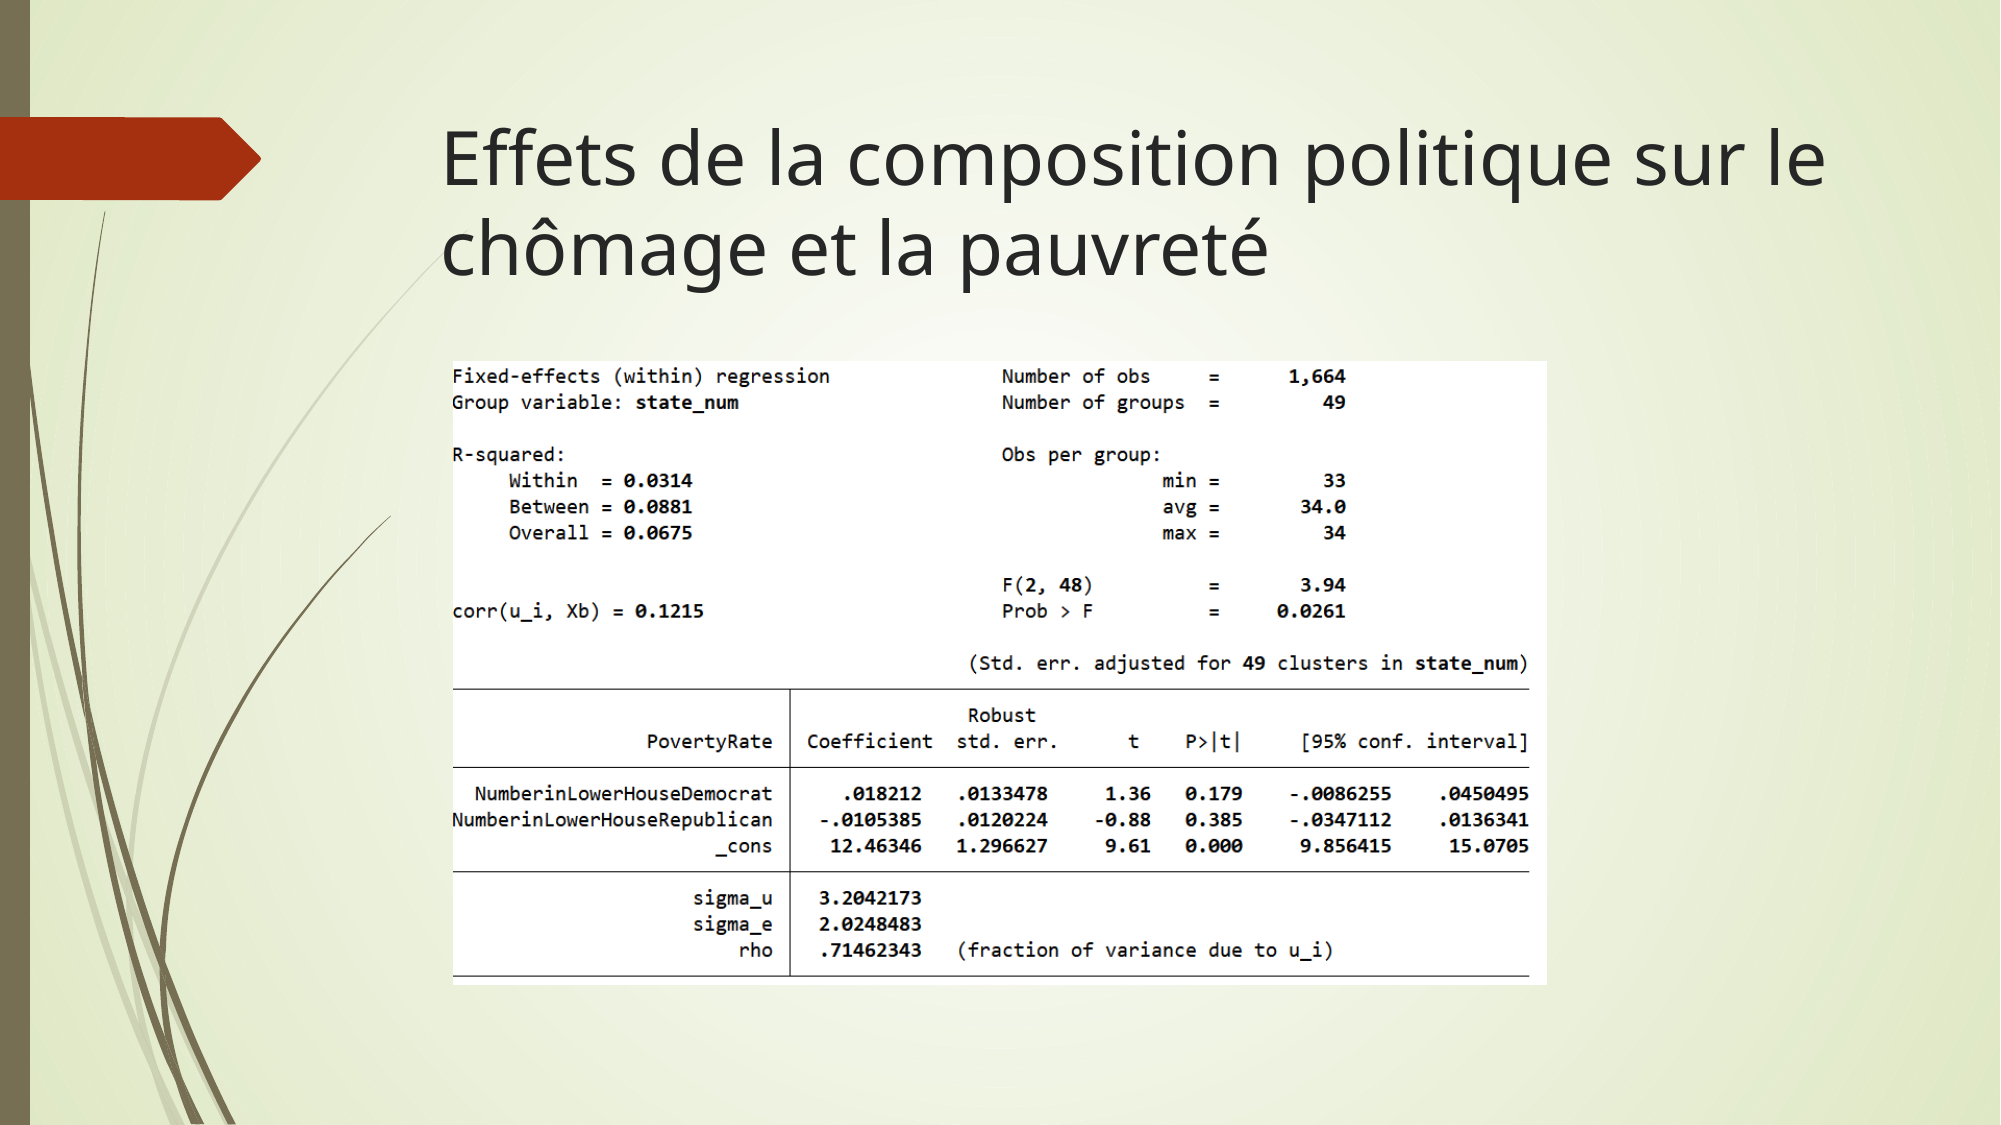

# Effets de la composition politique sur le chômage et la pauvreté